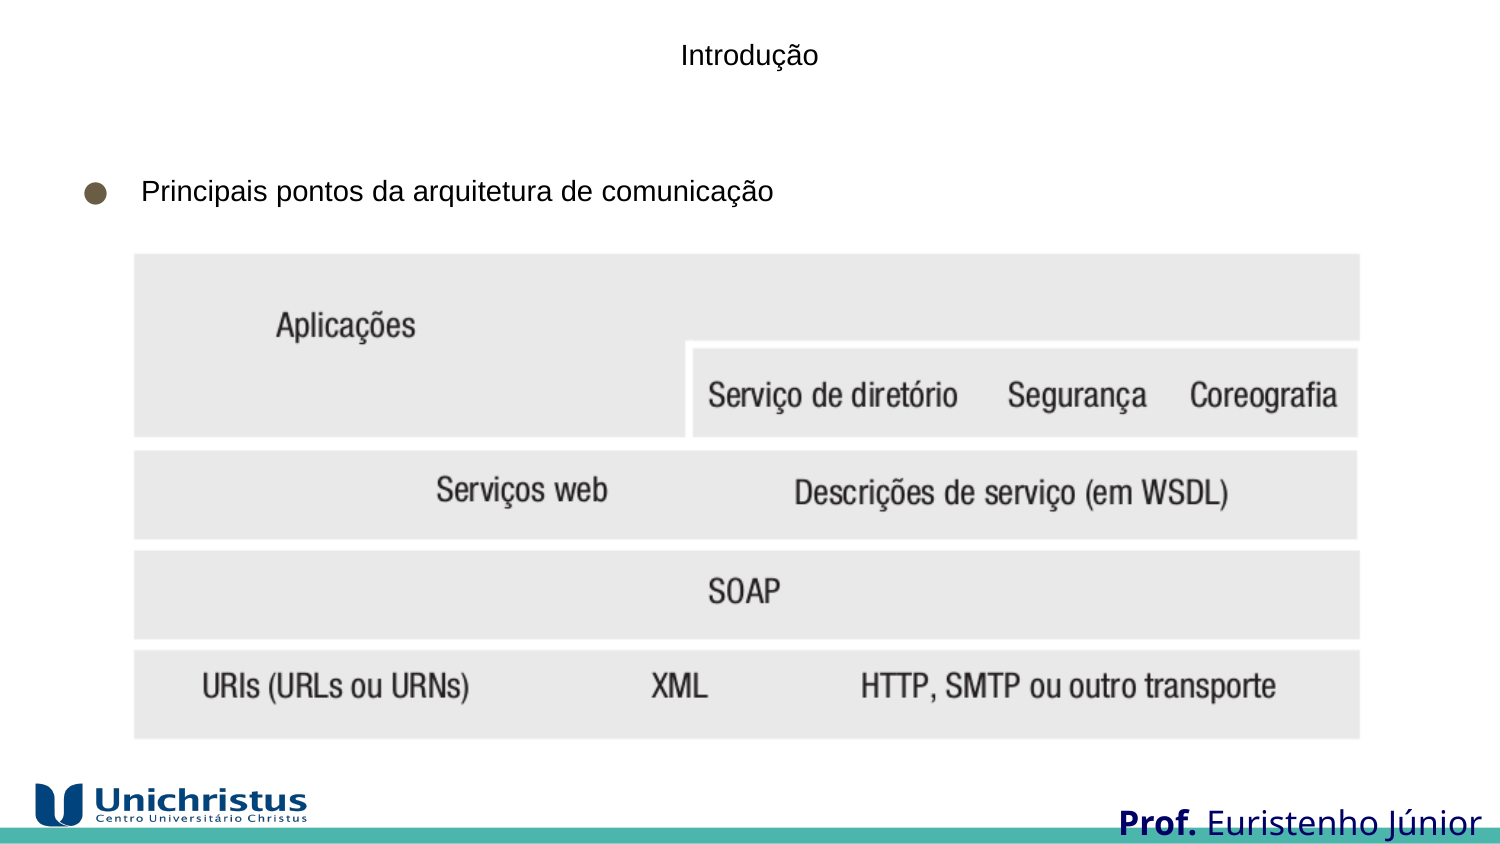

# Introdução
Principais pontos da arquitetura de comunicação
Prof. Euristenho Júnior